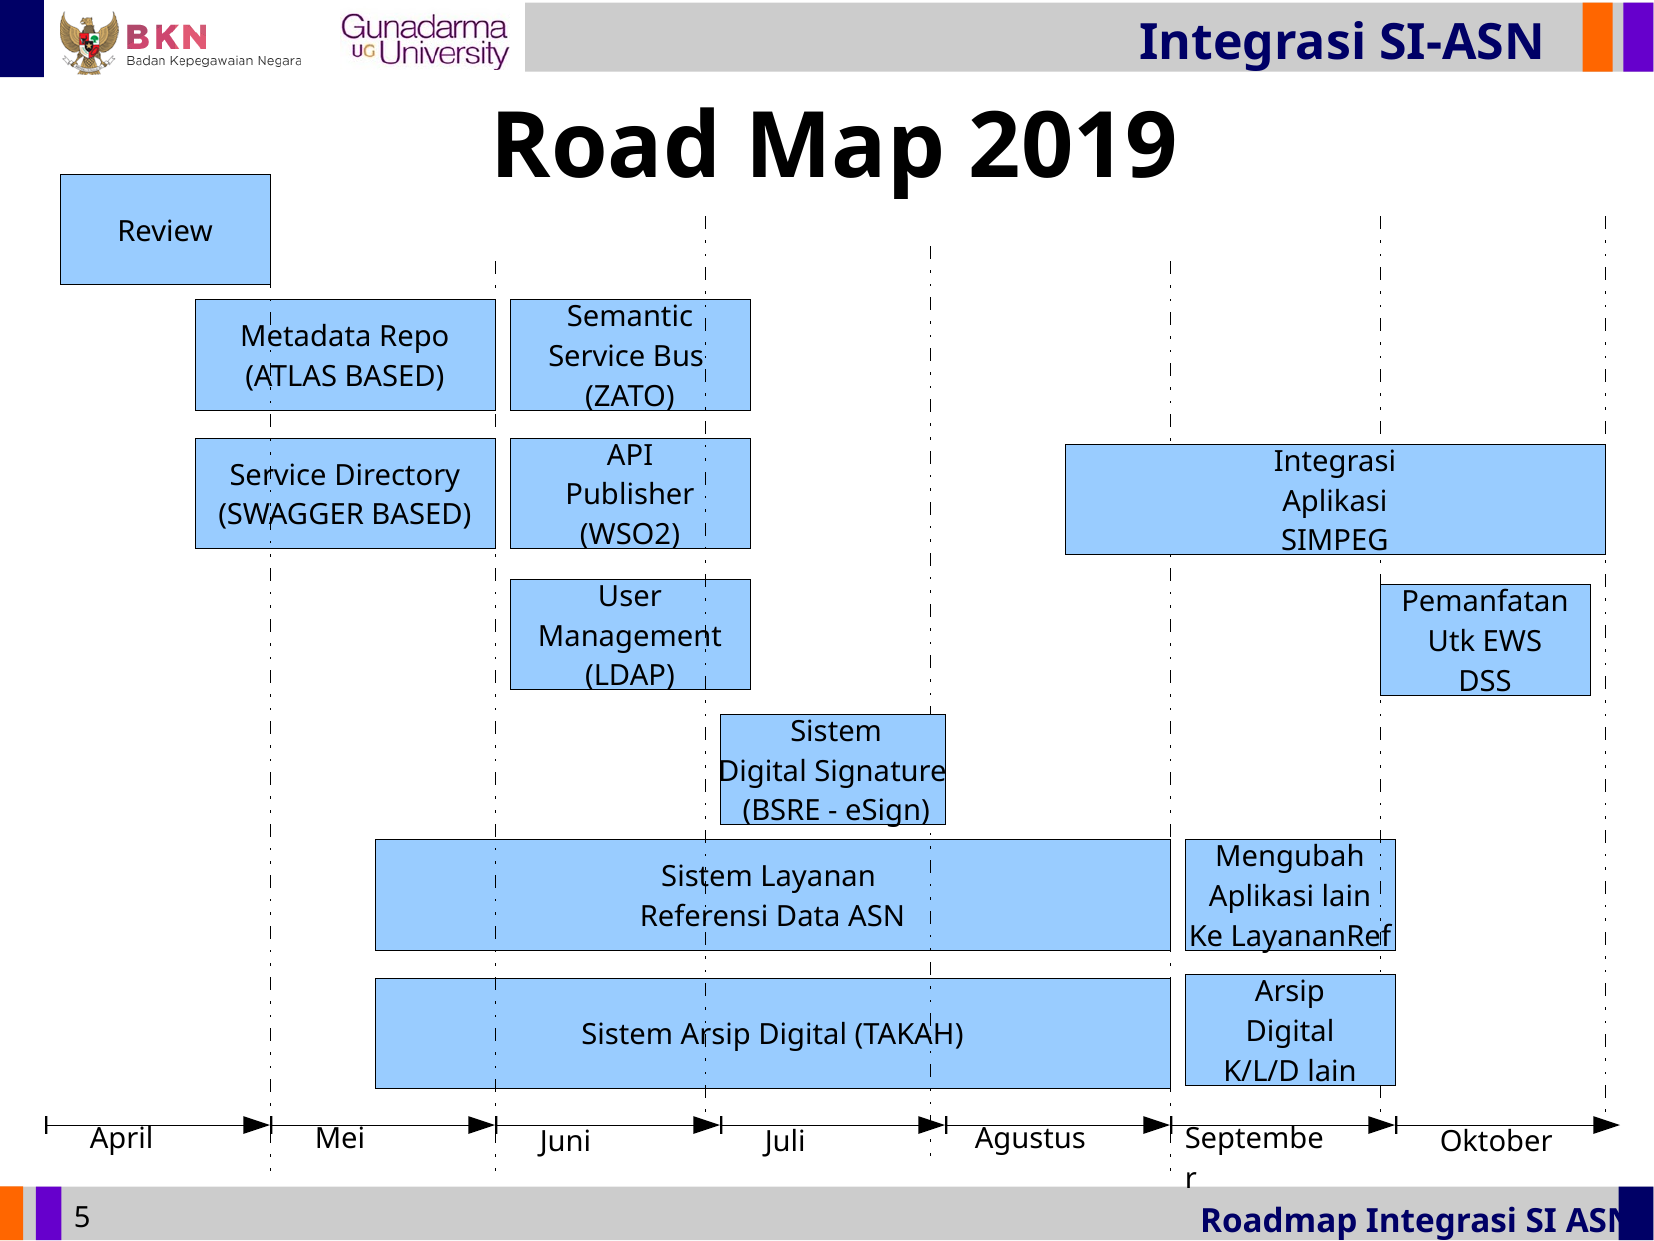

# Road Map 2019
Review
Metadata
Repo
Metadata Repo
(ATLAS BASED)
Semantic
Service Bus
(ZATO)
Service Directory
(SWAGGER BASED)
API
Publisher
(WSO2)
Integrasi
Aplikasi
SIMPEG
User
Management
(LDAP)
Pemanfatan
Utk EWS
DSS
 Sistem
Digital Signature
 (BSRE - eSign)
Sistem Layanan
Referensi Data ASN
Mengubah
Aplikasi lain
Ke LayananRef
Arsip
Digital
K/L/D lain
Sistem Arsip Digital (TAKAH)
April
Mei
Agustus
September
Juni
Juli
Oktober